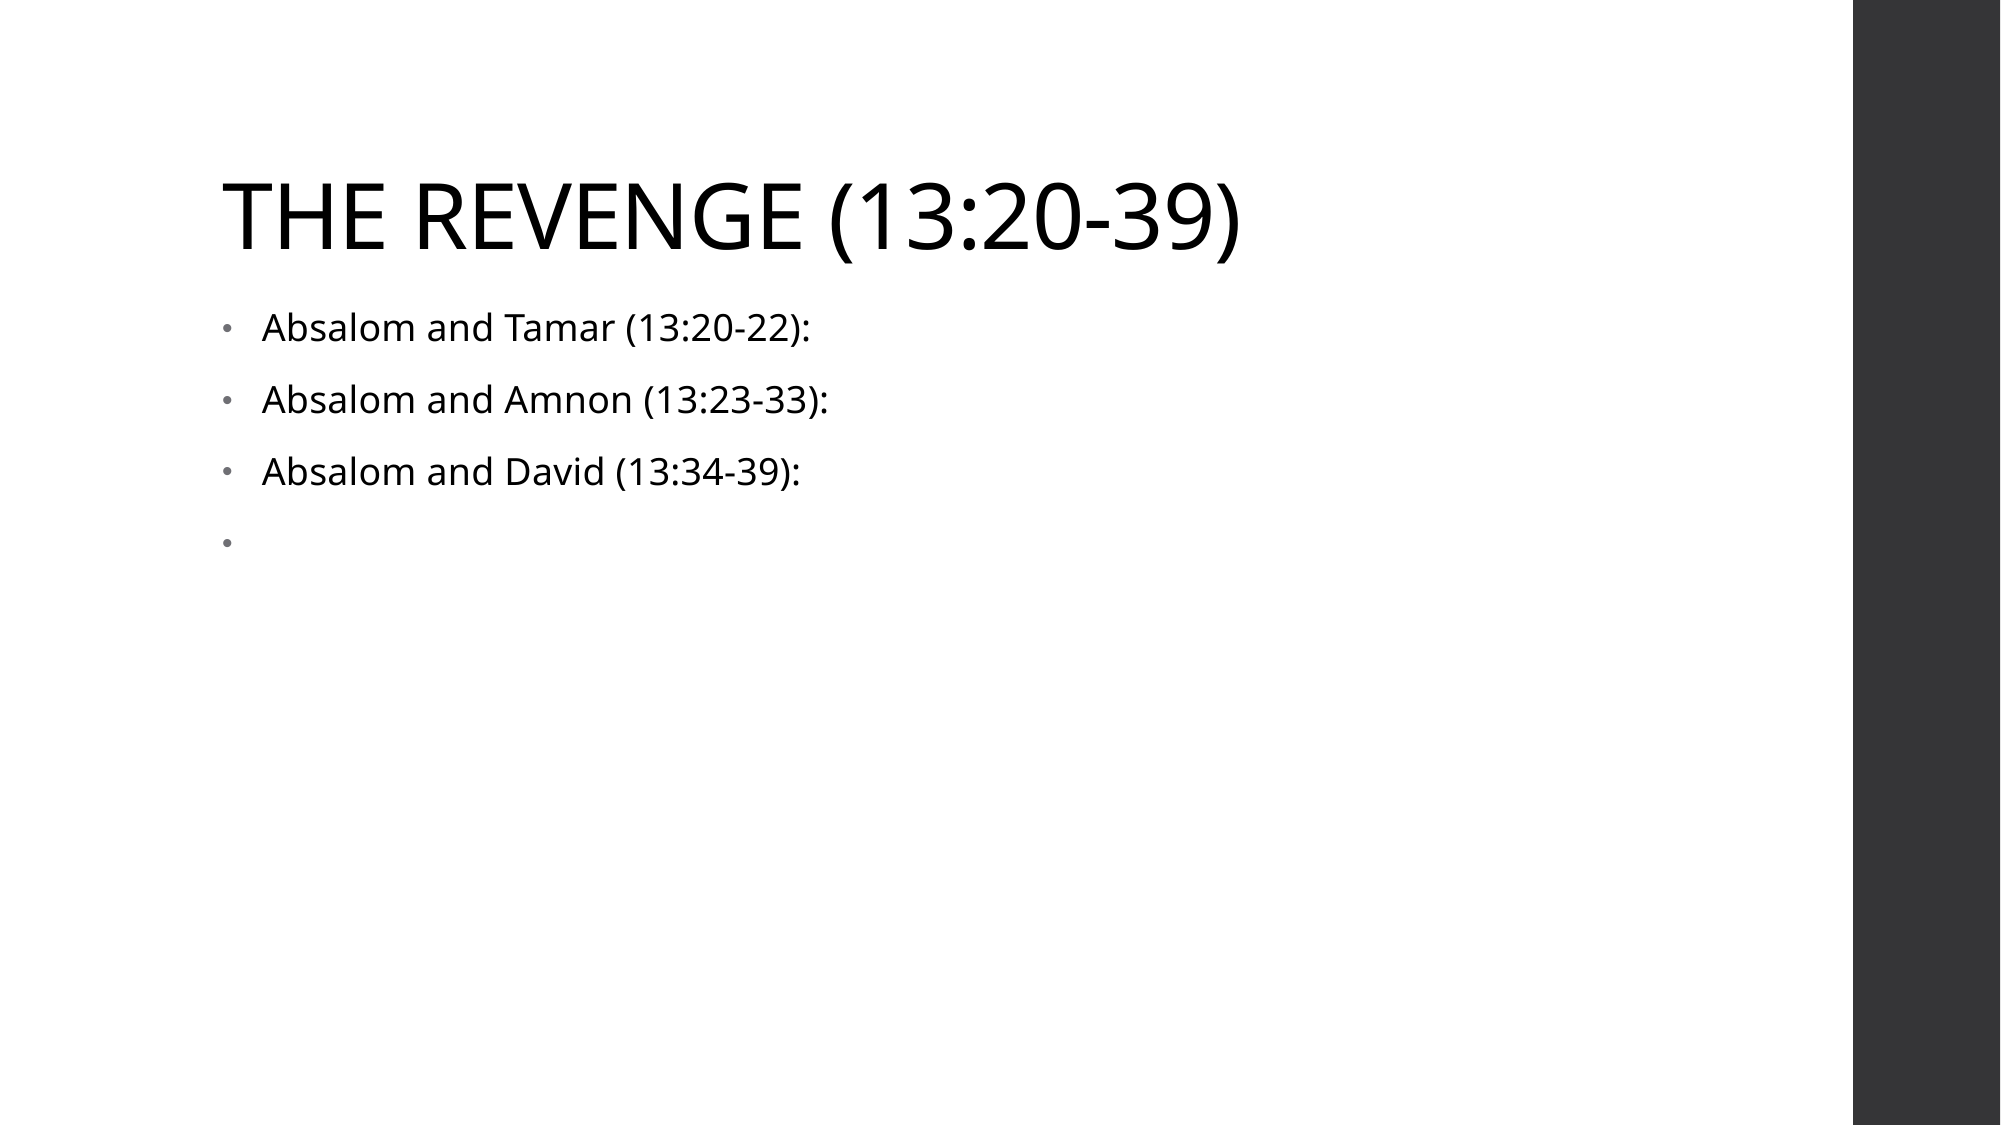

# THE REVENGE (13:20-39)
 Absalom and Tamar (13:20-22):
 Absalom and Amnon (13:23-33):
 Absalom and David (13:34-39):